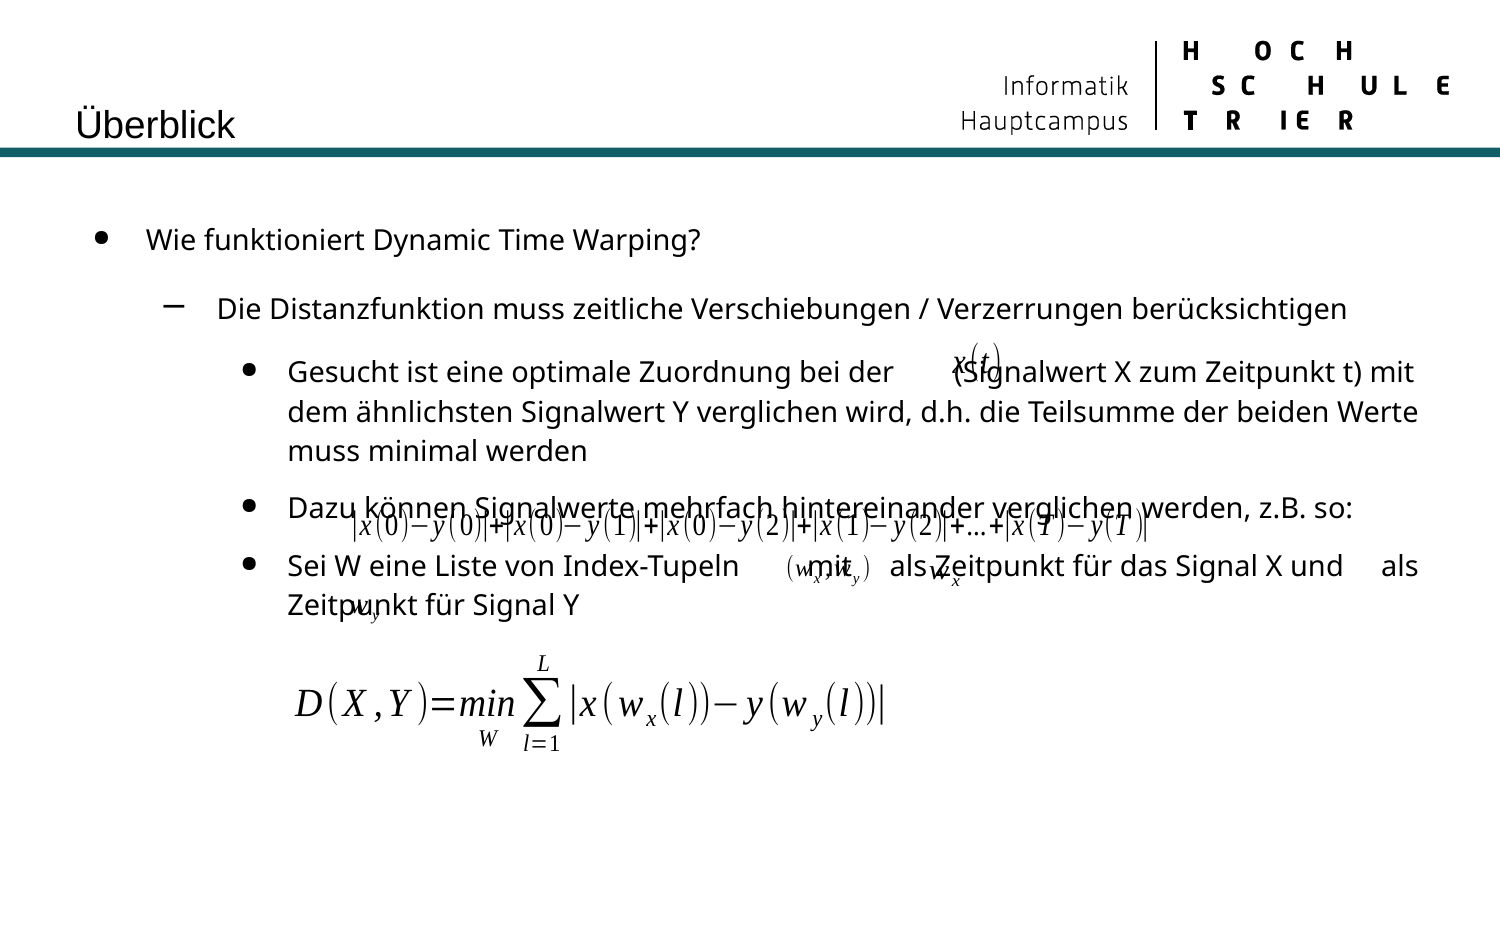

# Überblick
Wie funktioniert Dynamic Time Warping?
Die Distanzfunktion muss zeitliche Verschiebungen / Verzerrungen berücksichtigen
Gesucht ist eine optimale Zuordnung bei der (Signalwert X zum Zeitpunkt t) mit dem ähnlichsten Signalwert Y verglichen wird, d.h. die Teilsumme der beiden Werte muss minimal werden
Dazu können Signalwerte mehrfach hintereinander verglichen werden, z.B. so:
Sei W eine Liste von Index-Tupeln mit als Zeitpunkt für das Signal X und als Zeitpunkt für Signal Y